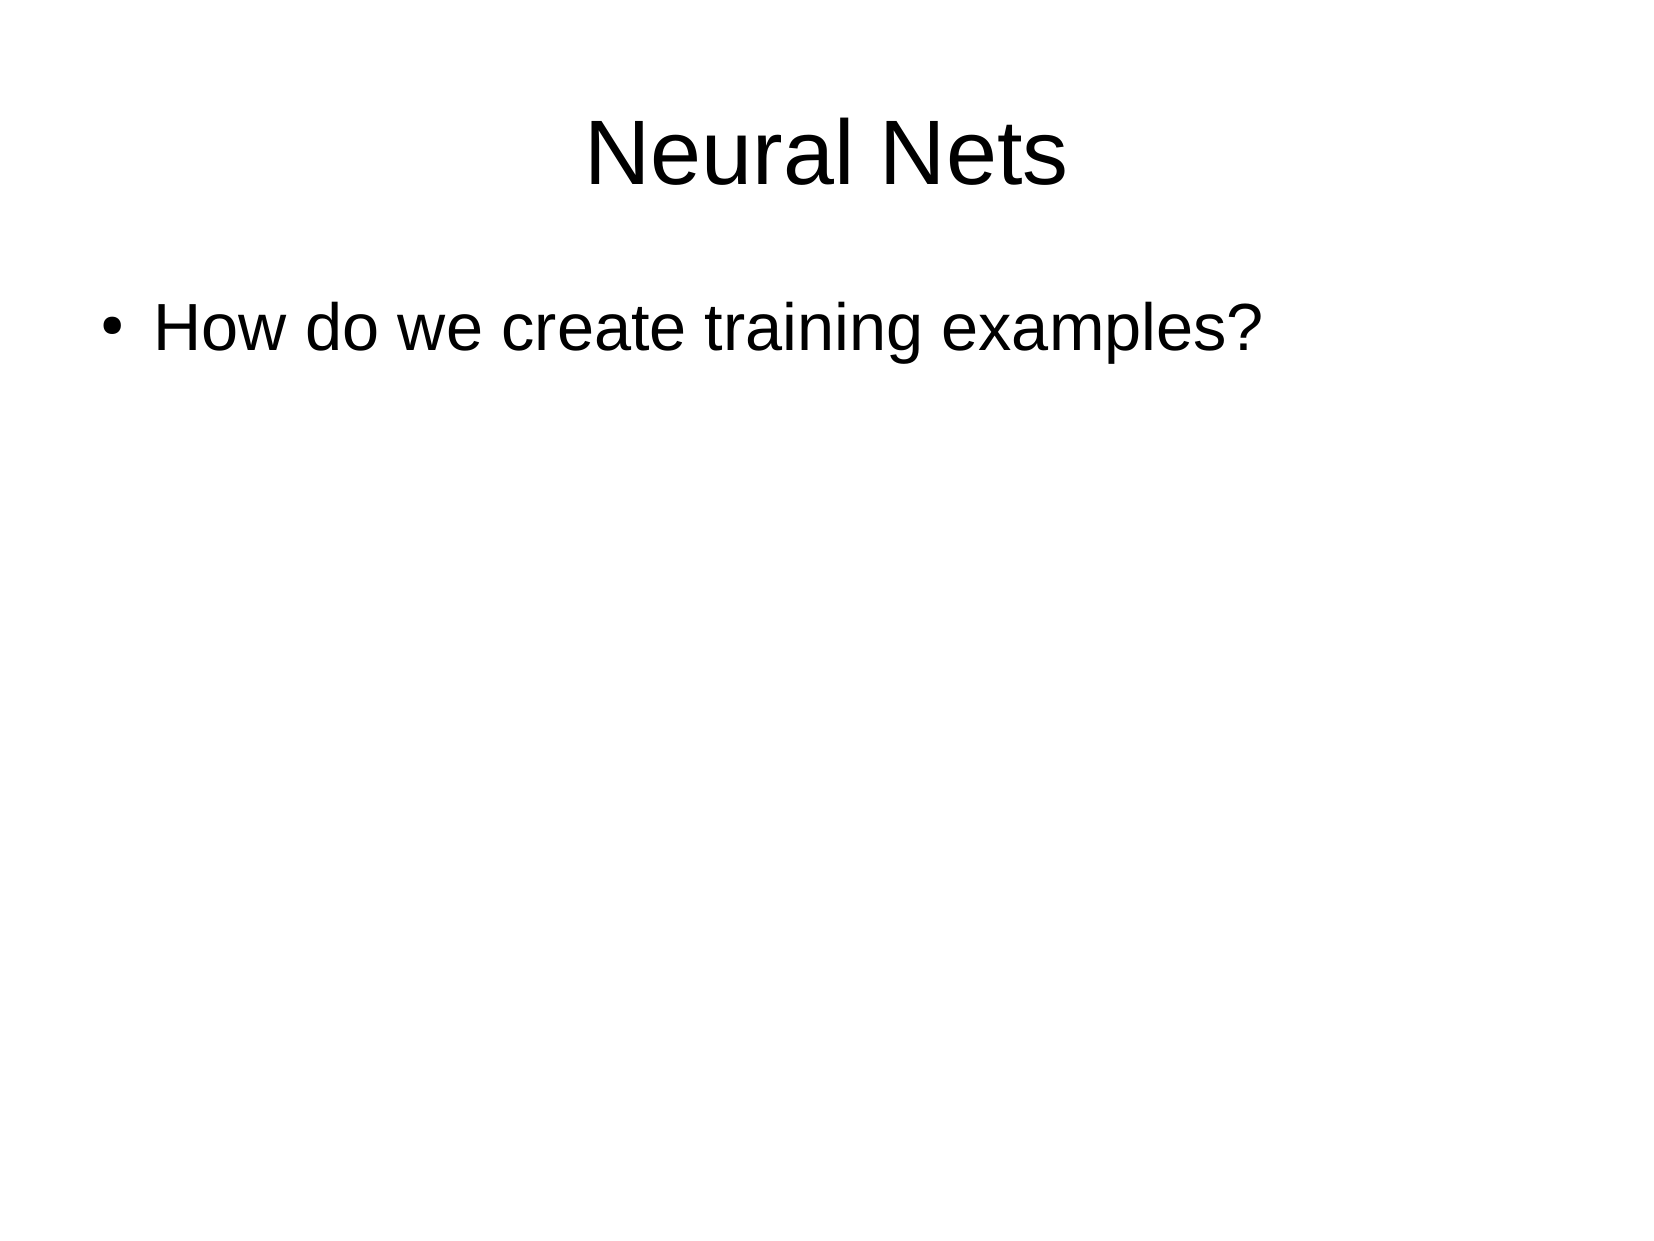

# Neural Nets
How do we create training examples?